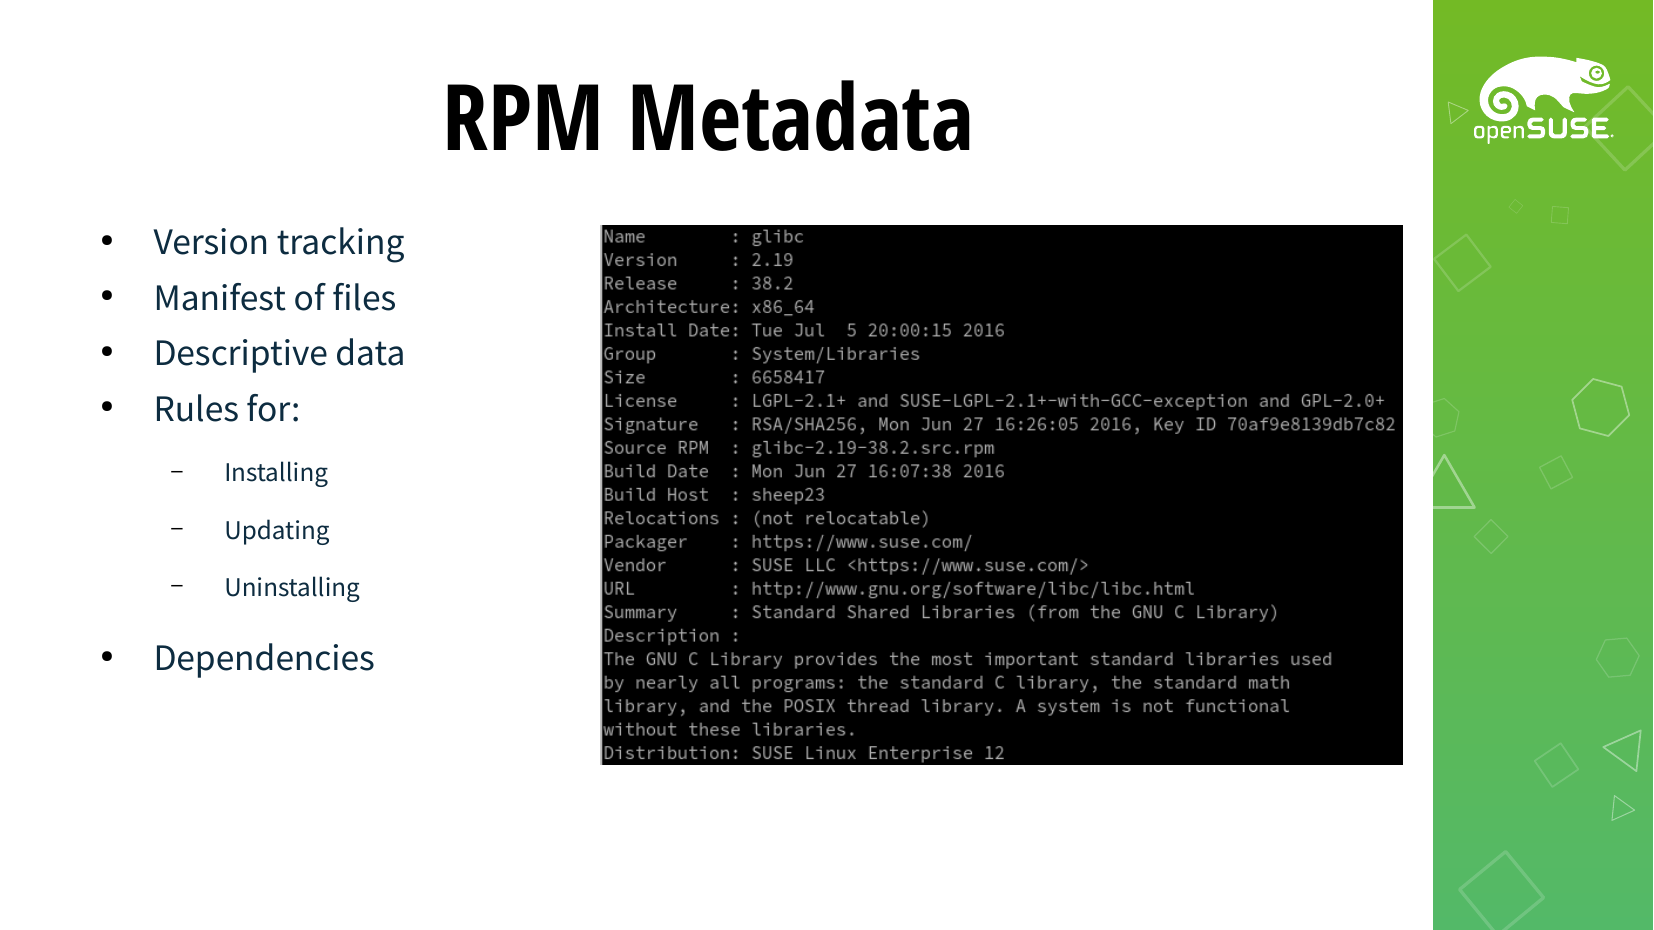

# RPM Metadata
Version tracking
Manifest of files
Descriptive data
Rules for:
Installing
Updating
Uninstalling
Dependencies